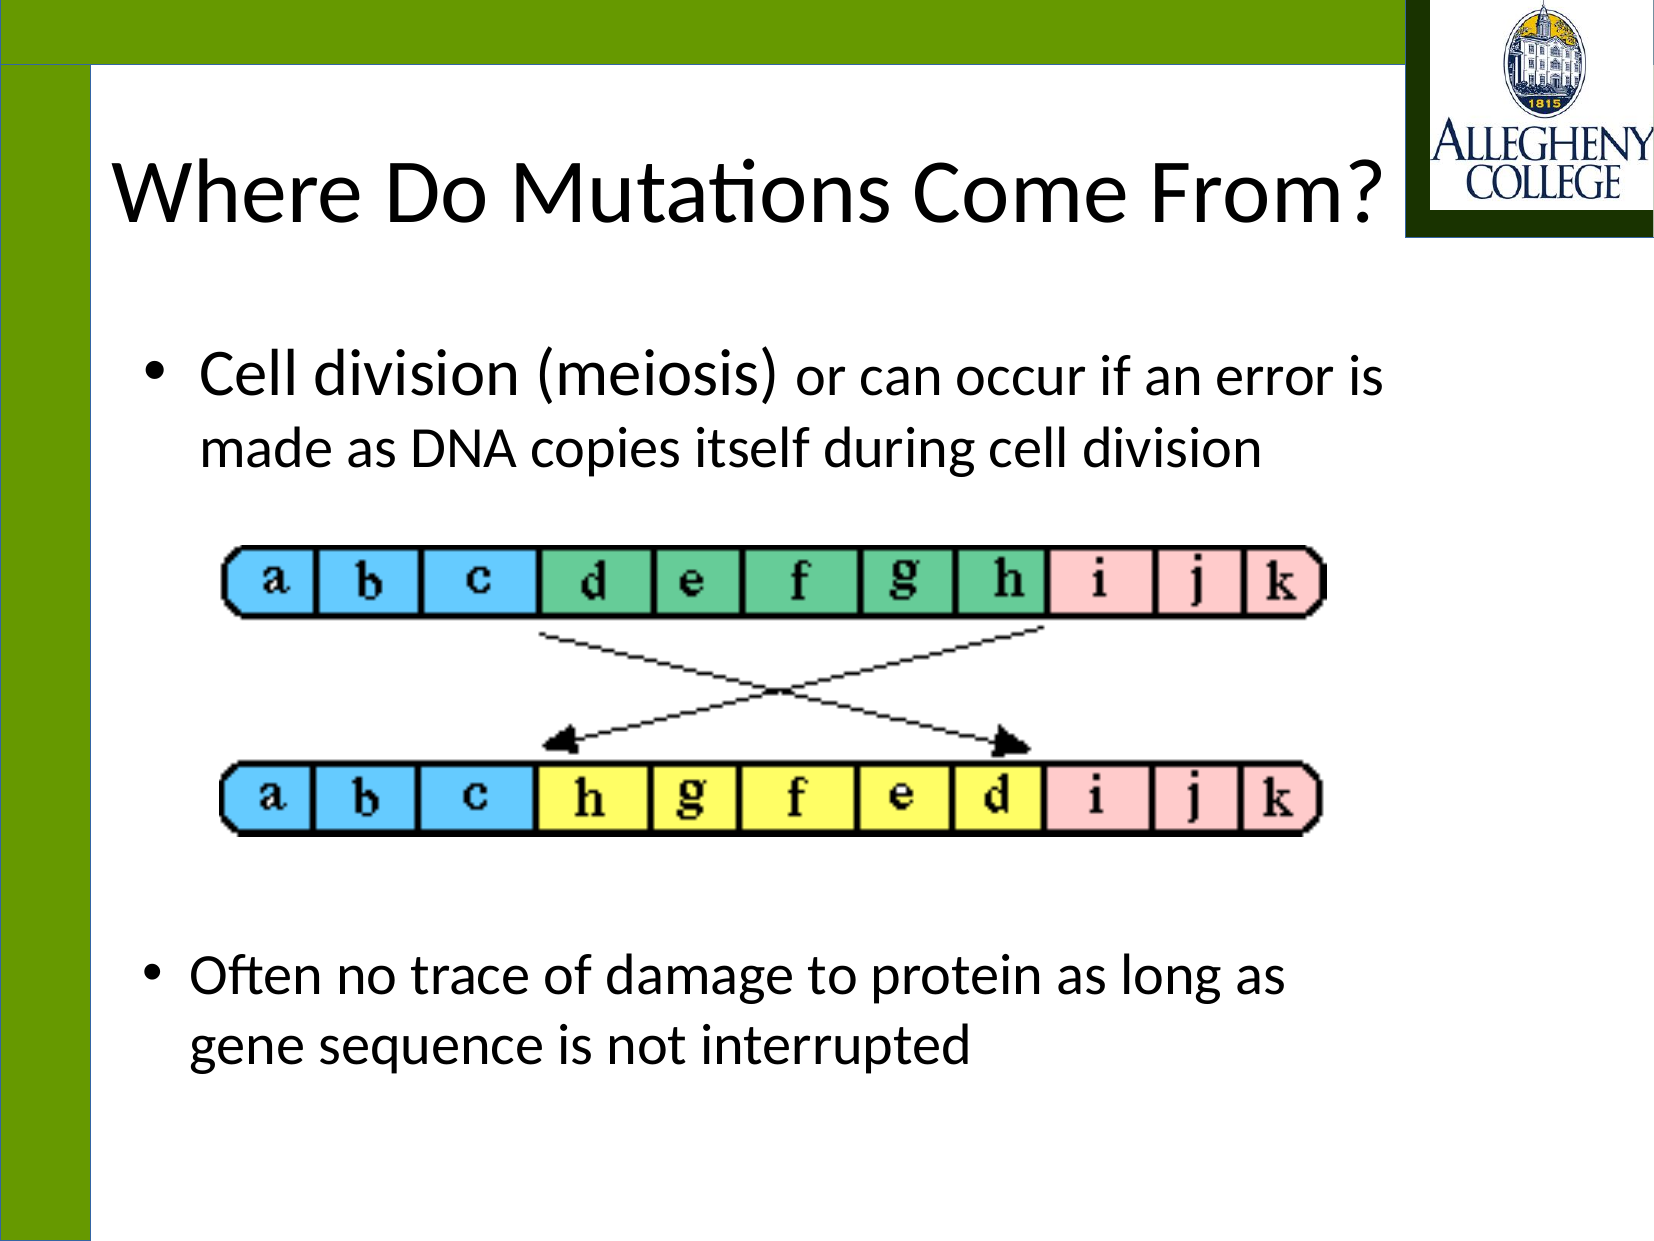

Where Do Mutations Come From?
# Cell division (meiosis) or can occur if an error is made as DNA copies itself during cell division
Often no trace of damage to protein as long as gene sequence is not interrupted